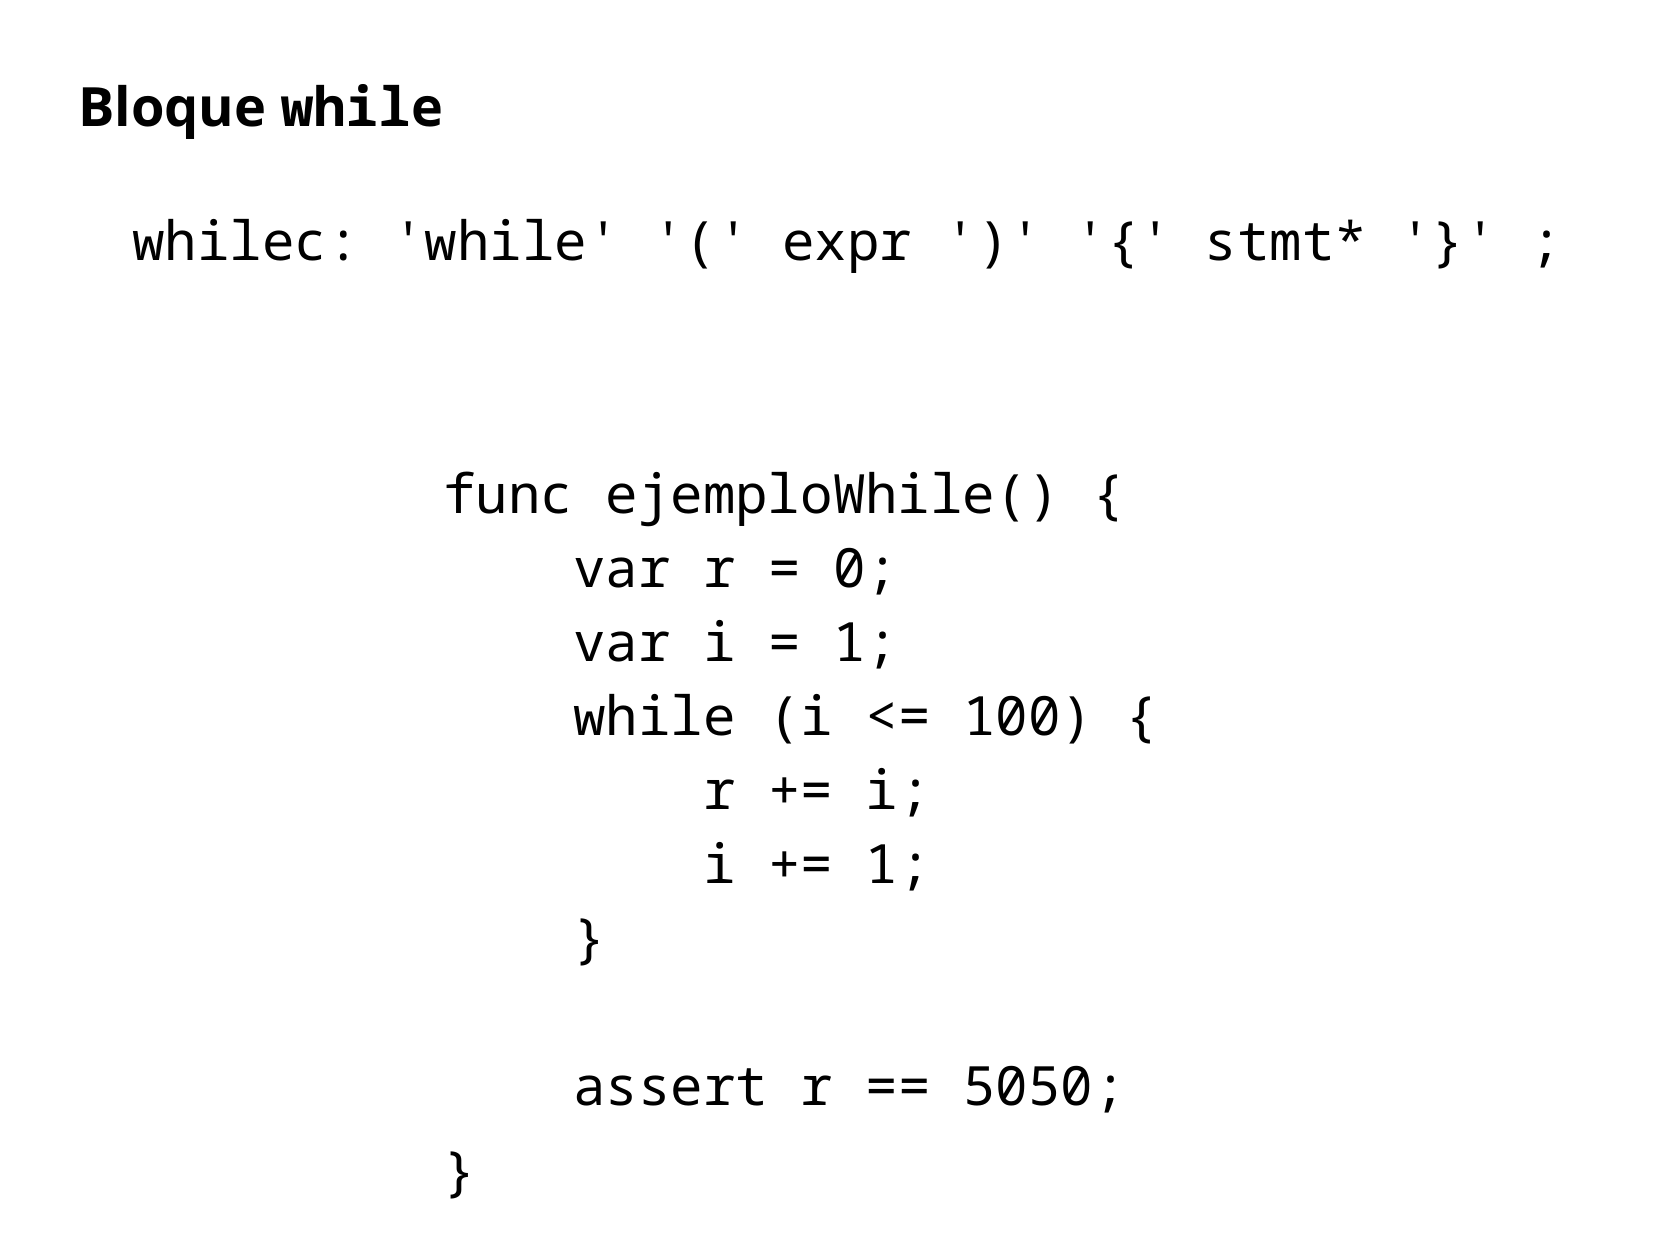

Bloque while
whilec: 'while' '(' expr ')' '{' stmt* '}' ;
func ejemploWhile() {
 var r = 0;
 var i = 1;
 while (i <= 100) {
 r += i;
 i += 1;
 }
 assert r == 5050;
}